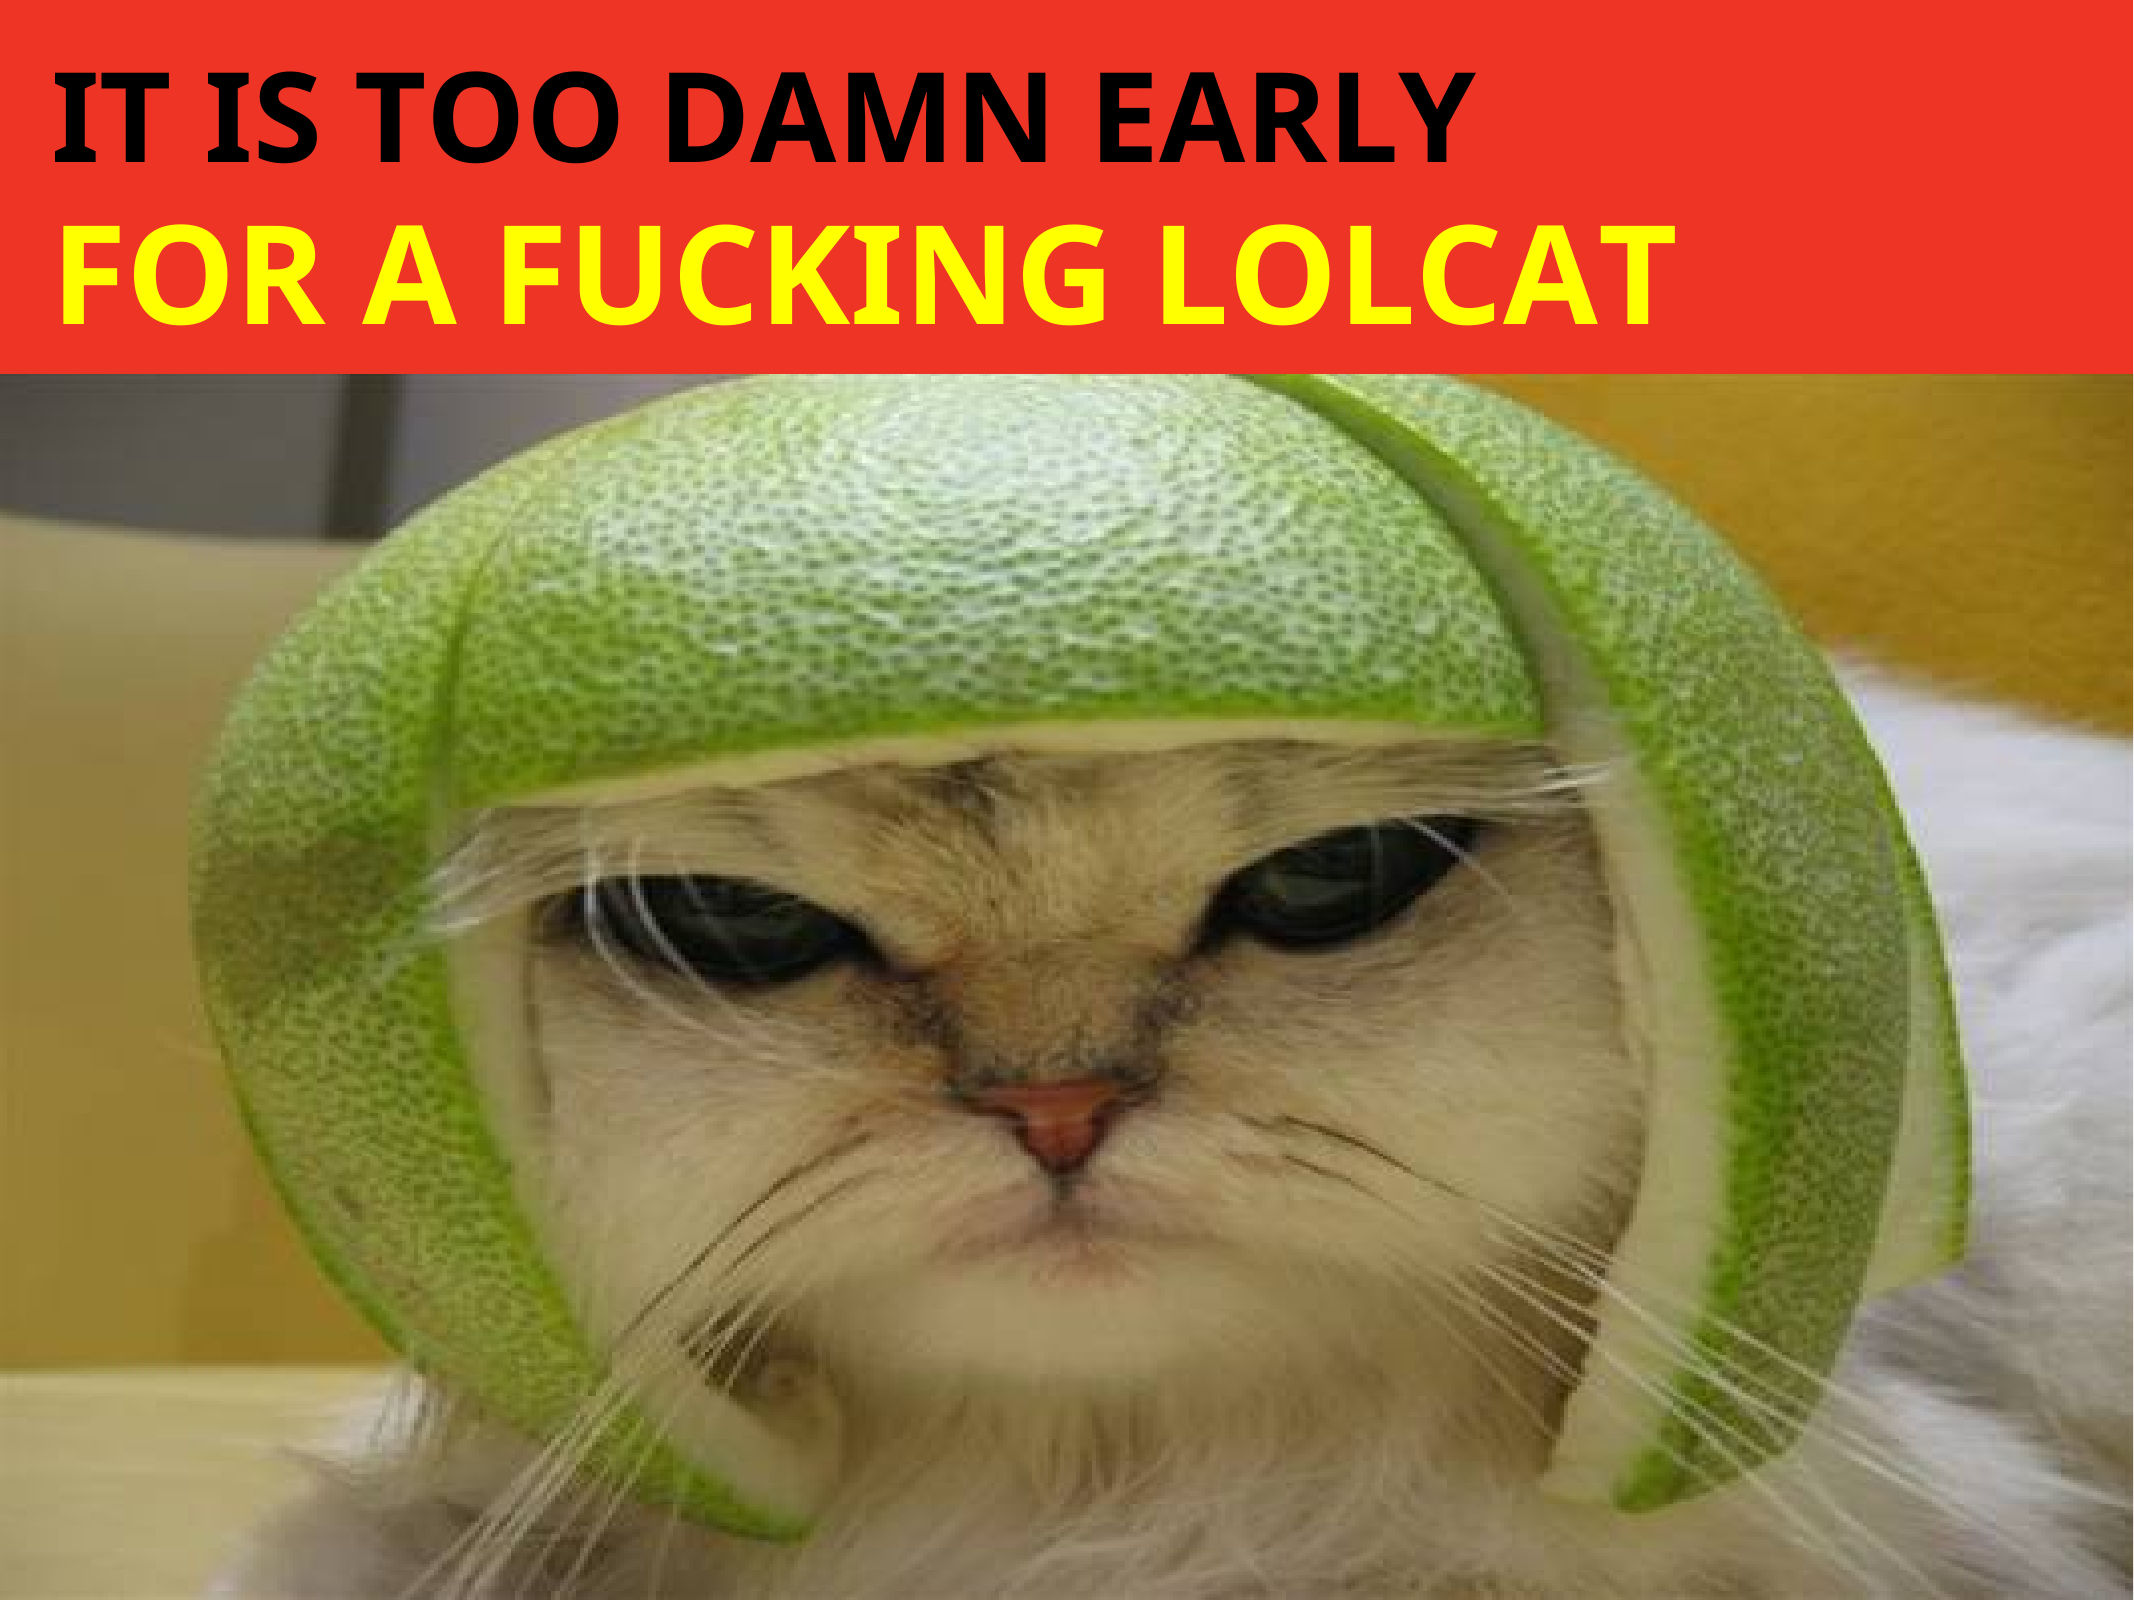

IT IS TOO DAMN EARLY
FOR A FUCKING LOLCAT